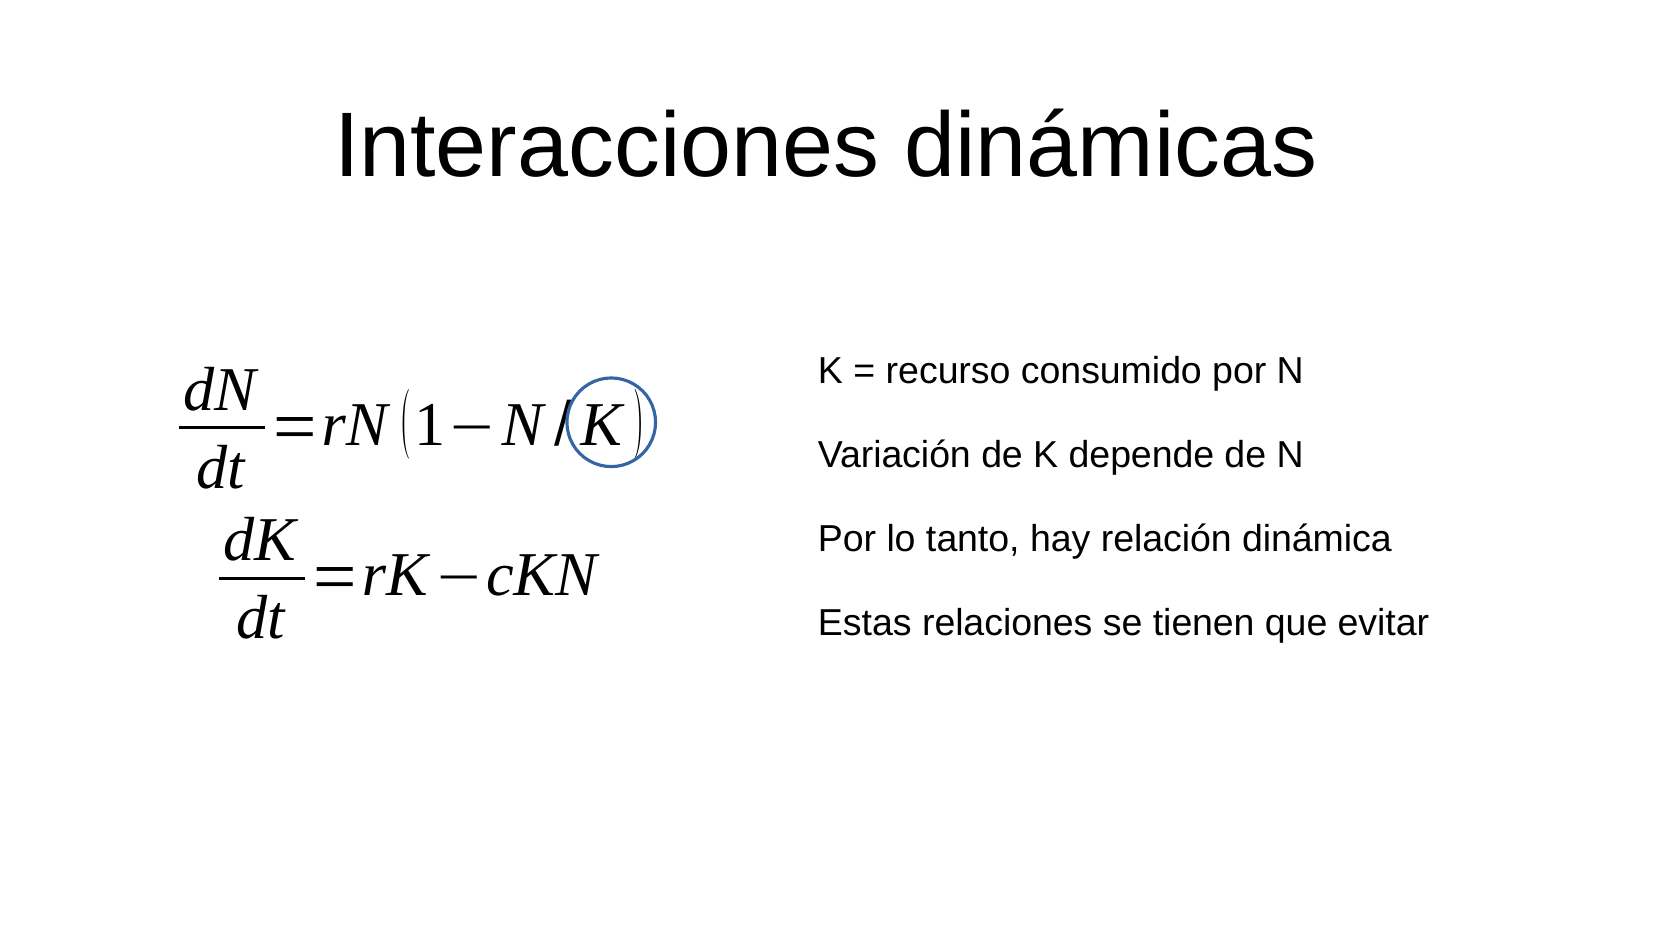

# Interacciones dinámicas
K = recurso consumido por N
Variación de K depende de N
Por lo tanto, hay relación dinámica
Estas relaciones se tienen que evitar